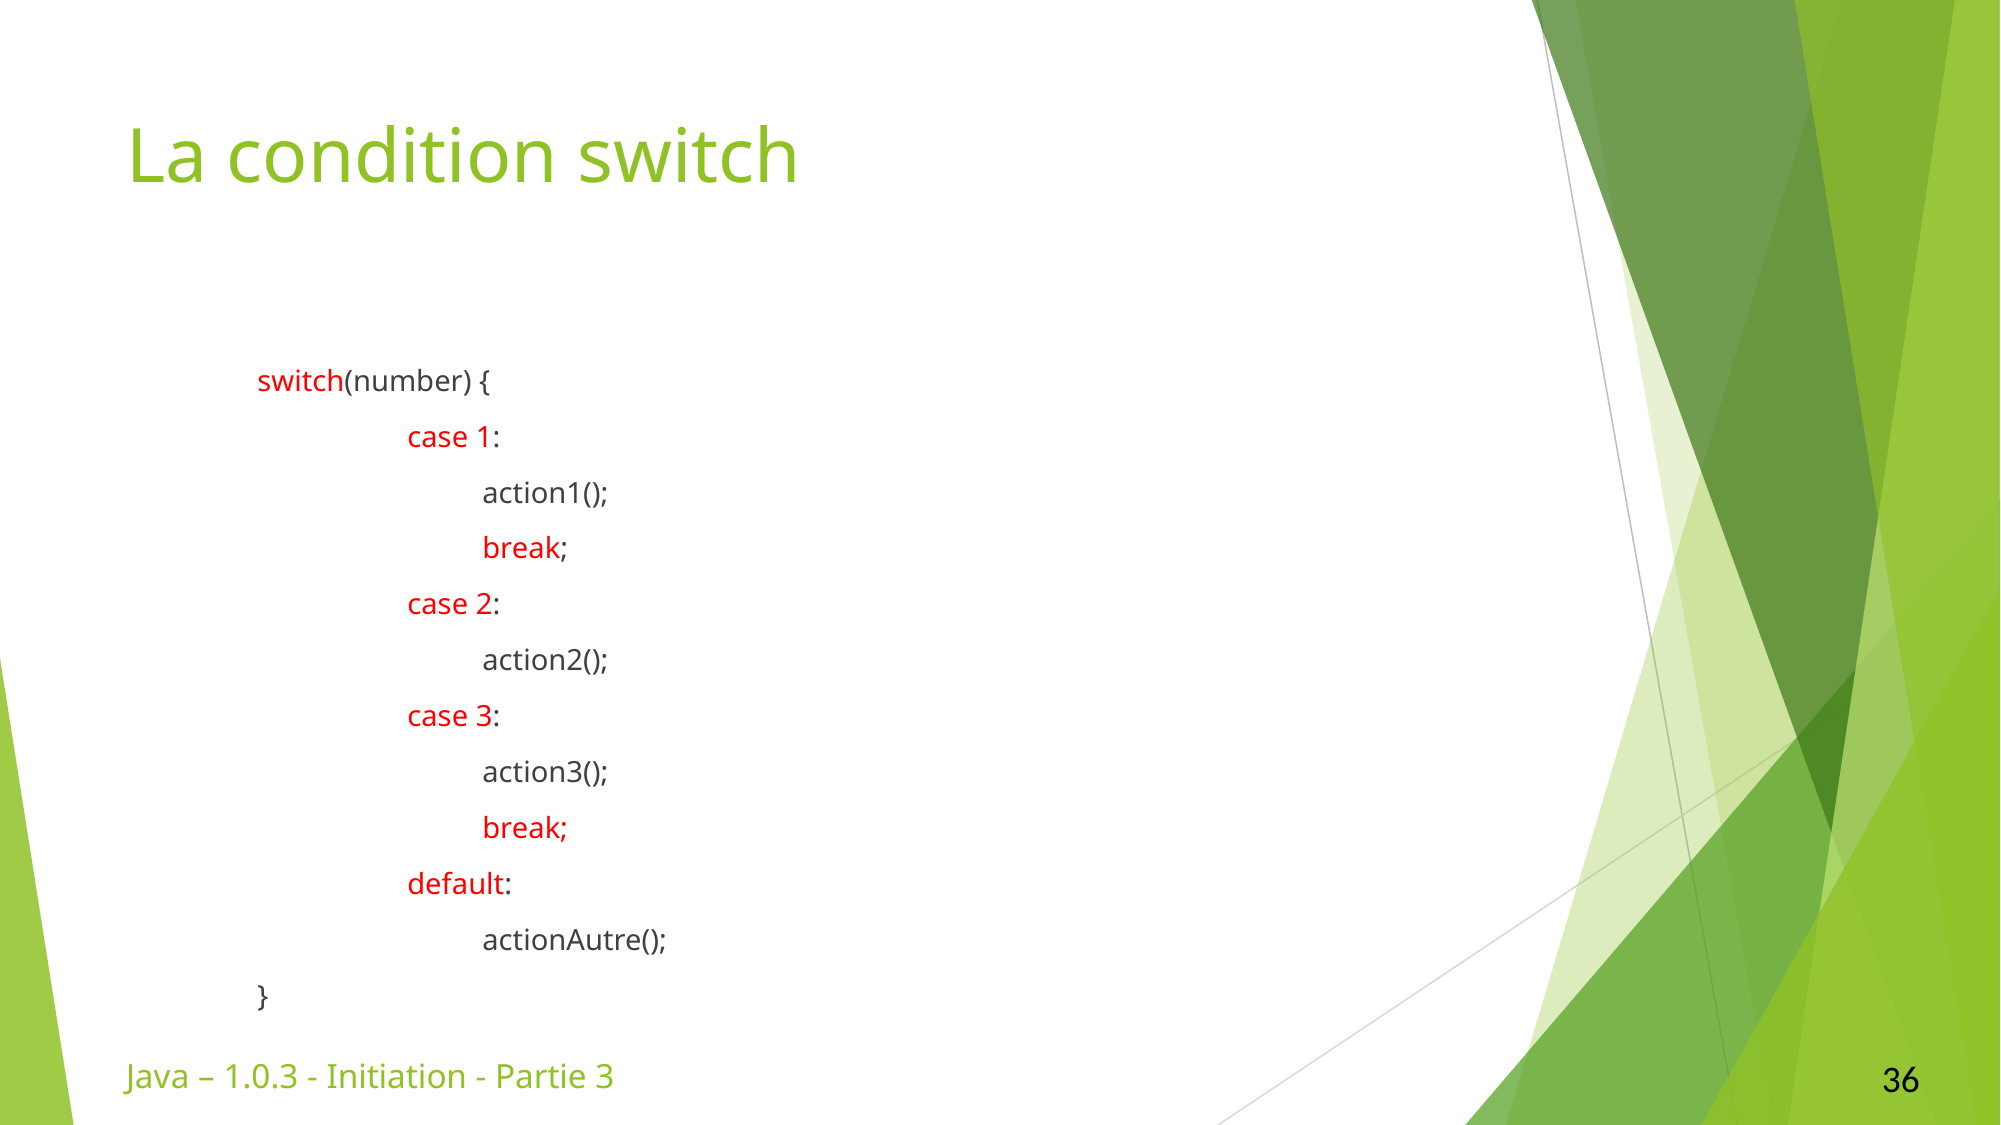

# La condition switch
switch(number) {
		case 1:
			action1();
			break;
		case 2:
			action2();
		case 3:
			action3();
			break;
		default:
			actionAutre();
}
Java – 1.0.3 - Initiation - Partie 3